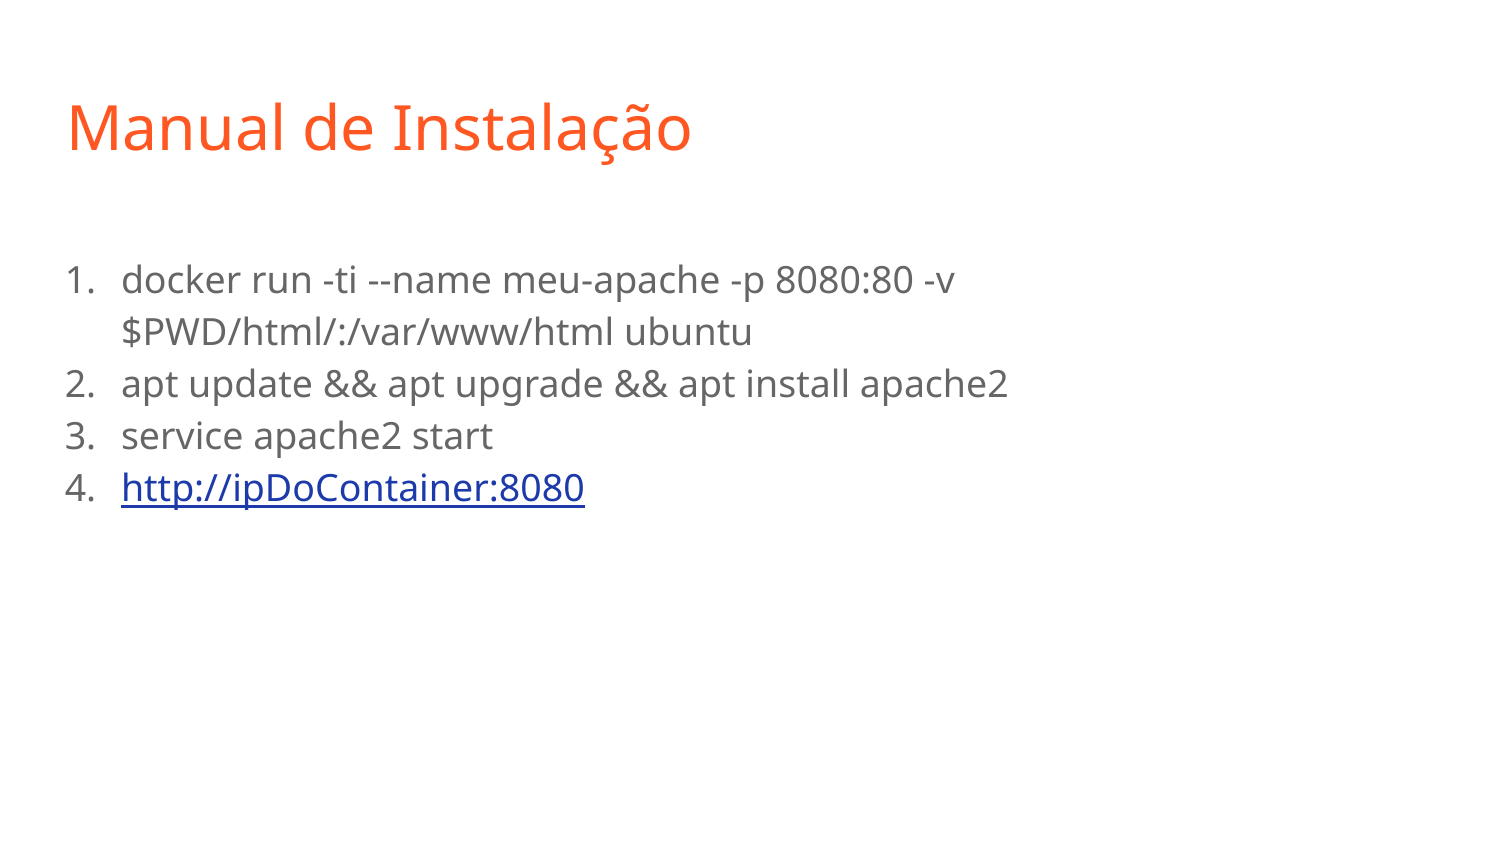

# Manual de Instalação
docker run -ti --name meu-apache -p 8080:80 -v $PWD/html/:/var/www/html ubuntu
apt update && apt upgrade && apt install apache2
service apache2 start
http://ipDoContainer:8080